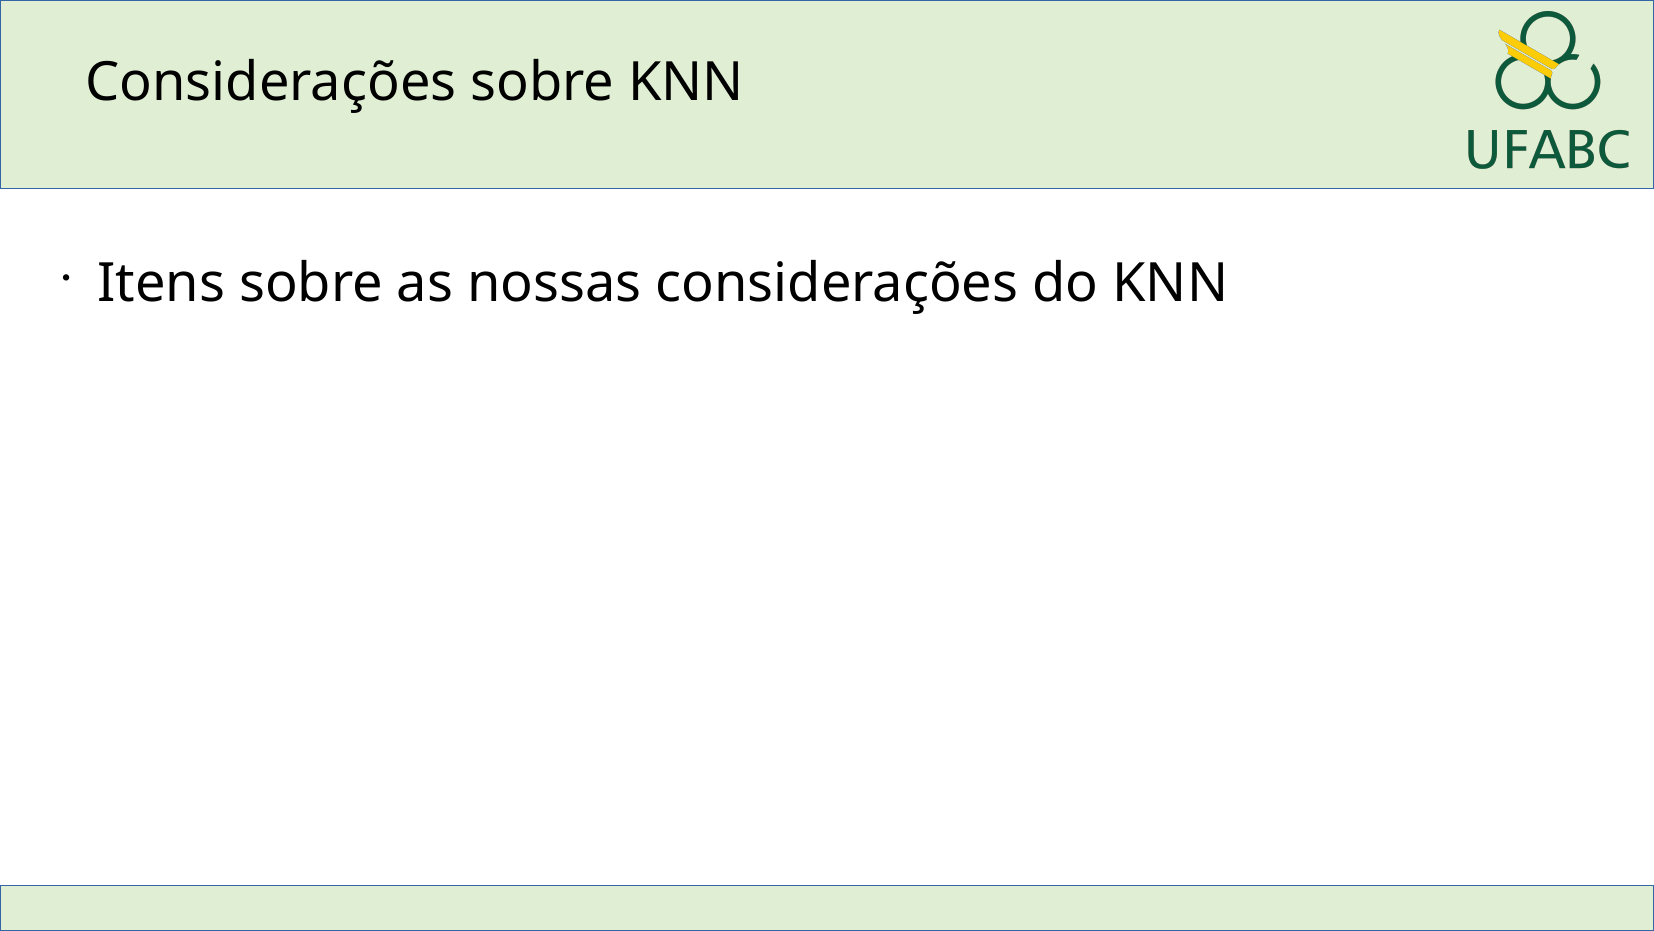

Considerações sobre KNN
Itens sobre as nossas considerações do KNN